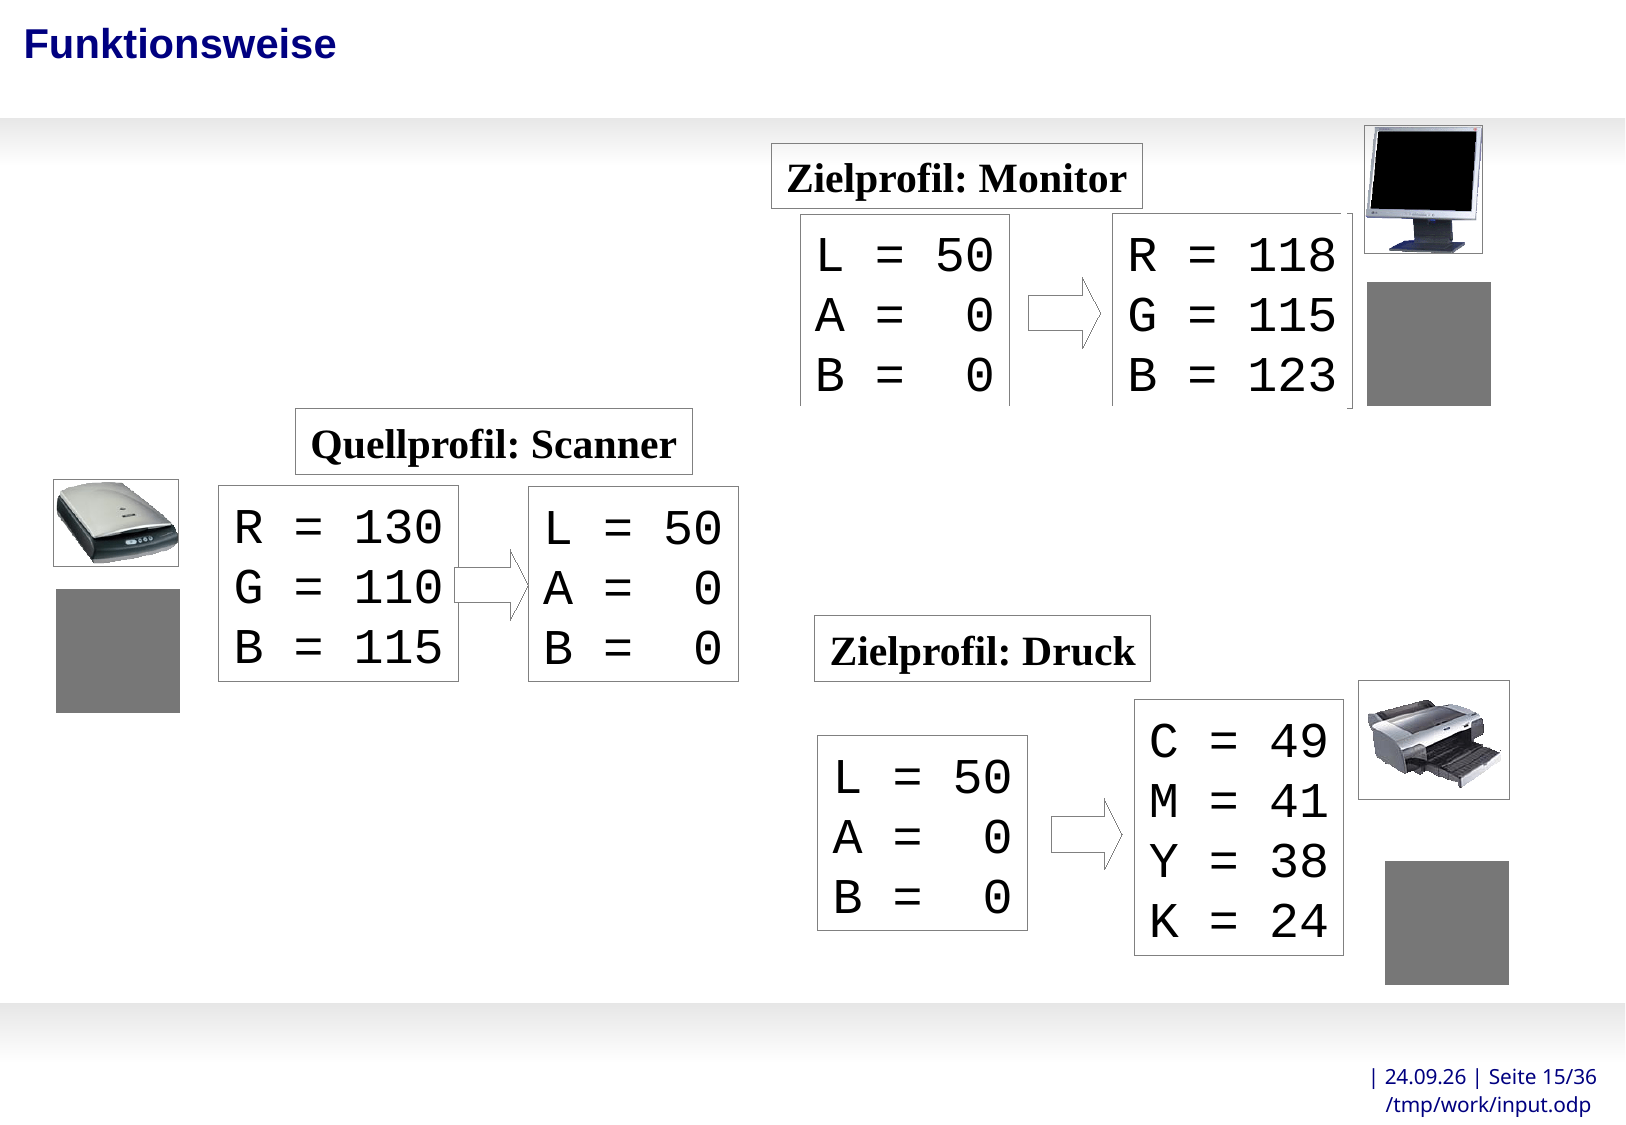

# Funktionsweise
Zielprofil: Monitor
L = 50
A = 0
B = 0
R = 118
G = 115
B = 123
Quellprofil: Scanner
R = 130
G = 110
B = 115
L = 50
A = 0
B = 0
Zielprofil: Druck
C = 49
M = 41
Y = 38
K = 24
L = 50
A = 0
B = 0